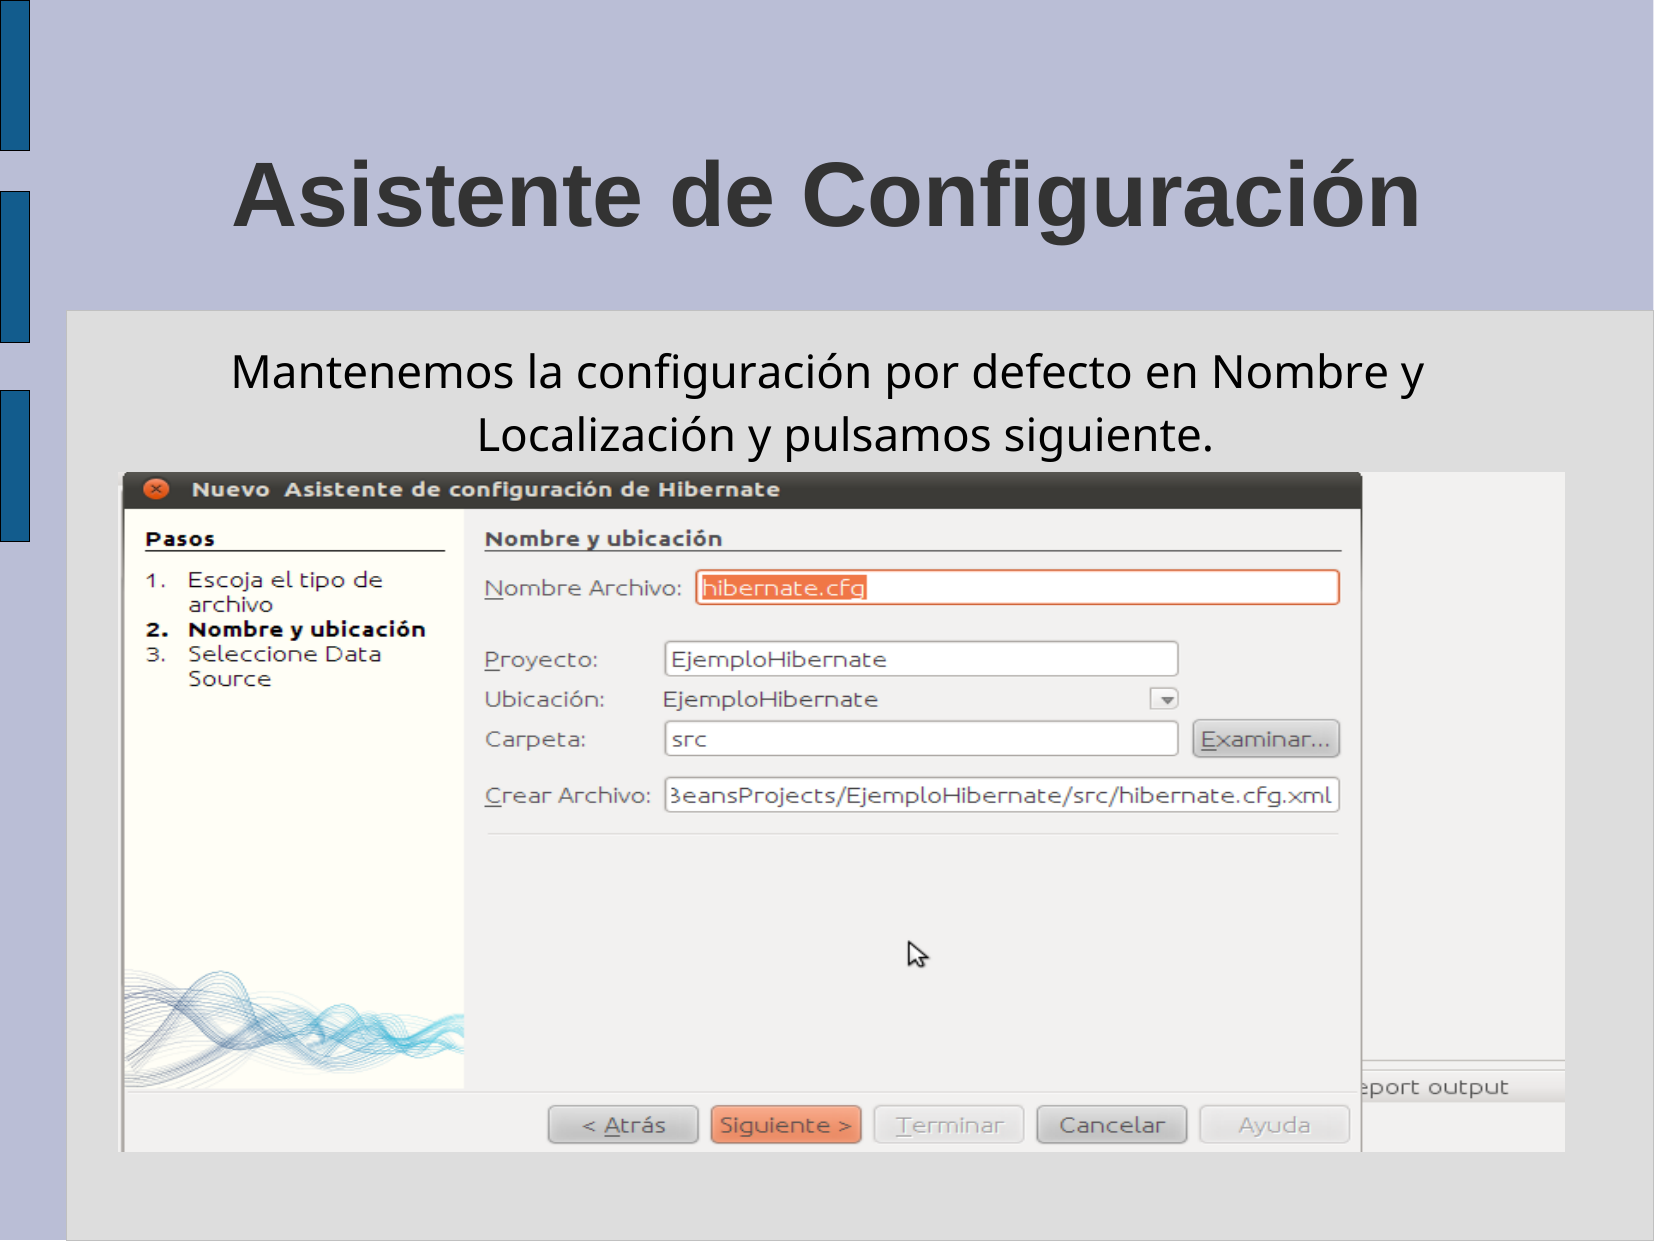

# Asistente de Configuración
Mantenemos la configuración por defecto en Nombre y Localización y pulsamos siguiente.